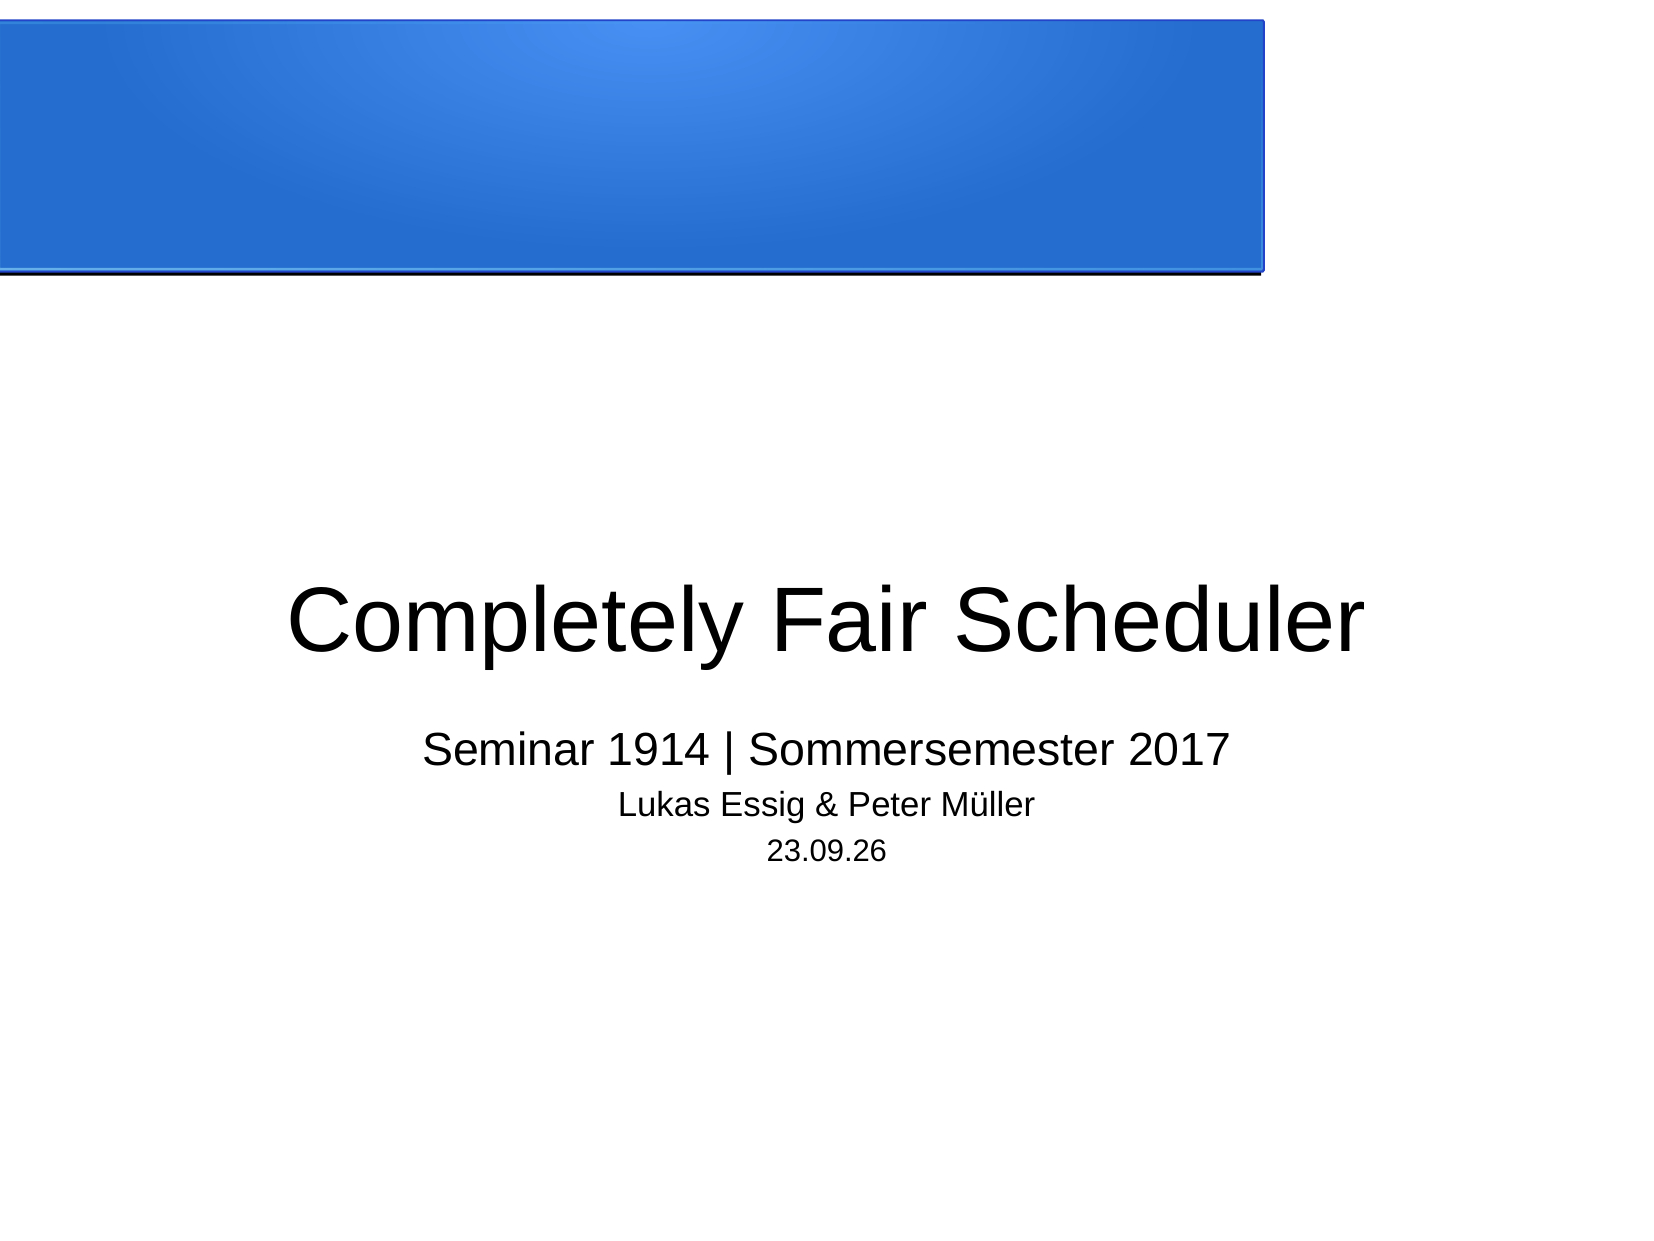

# Completely Fair Scheduler
Seminar 1914 | Sommersemester 2017
Lukas Essig & Peter Müller